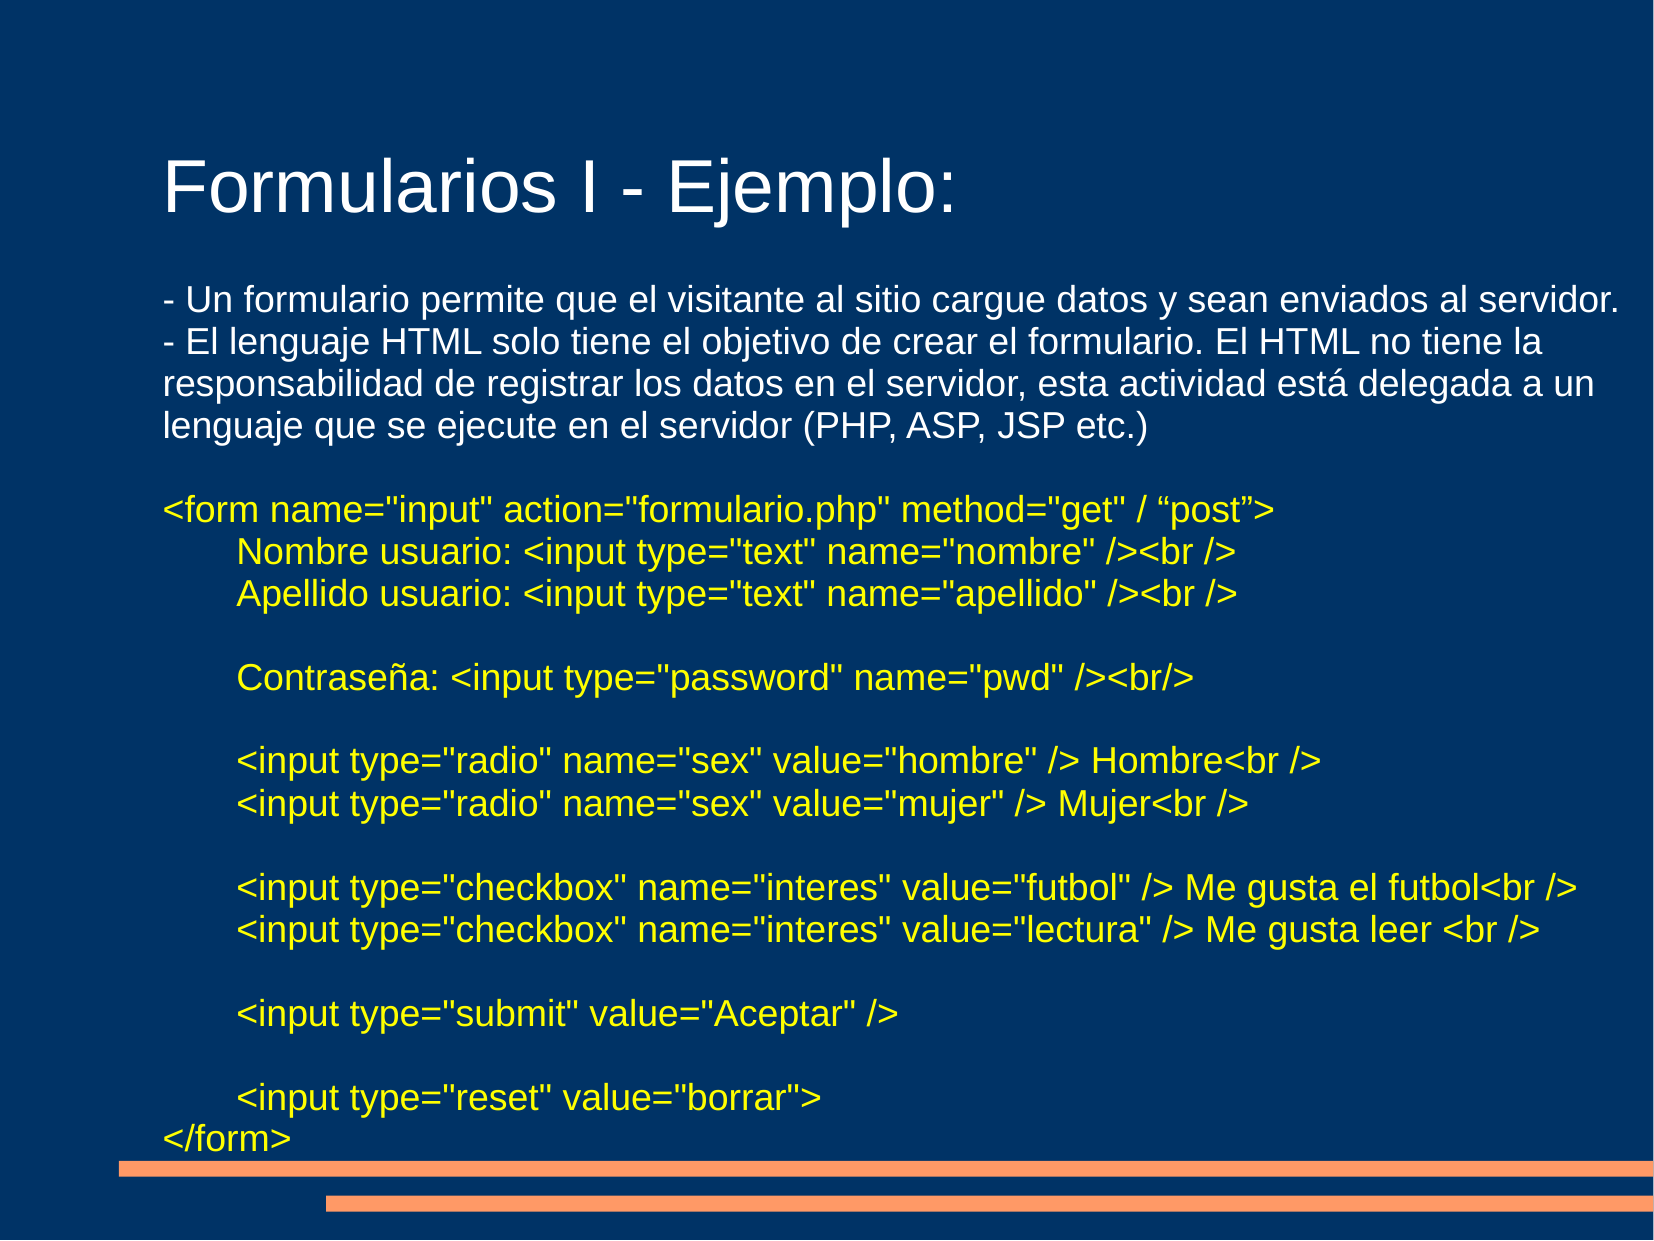

Formularios I - Ejemplo:
- Un formulario permite que el visitante al sitio cargue datos y sean enviados al servidor.
- El lenguaje HTML solo tiene el objetivo de crear el formulario. El HTML no tiene la responsabilidad de registrar los datos en el servidor, esta actividad está delegada a un lenguaje que se ejecute en el servidor (PHP, ASP, JSP etc.)
<form name="input" action="formulario.php" method="get" / “post”>
	Nombre usuario: <input type="text" name="nombre" /><br />
	Apellido usuario: <input type="text" name="apellido" /><br />
	Contraseña: <input type="password" name="pwd" /><br/>
	<input type="radio" name="sex" value="hombre" /> Hombre<br />
	<input type="radio" name="sex" value="mujer" /> Mujer<br />
	<input type="checkbox" name="interes" value="futbol" /> Me gusta el futbol<br />
	<input type="checkbox" name="interes" value="lectura" /> Me gusta leer <br />
	<input type="submit" value="Aceptar" />
	<input type="reset" value="borrar">
</form>